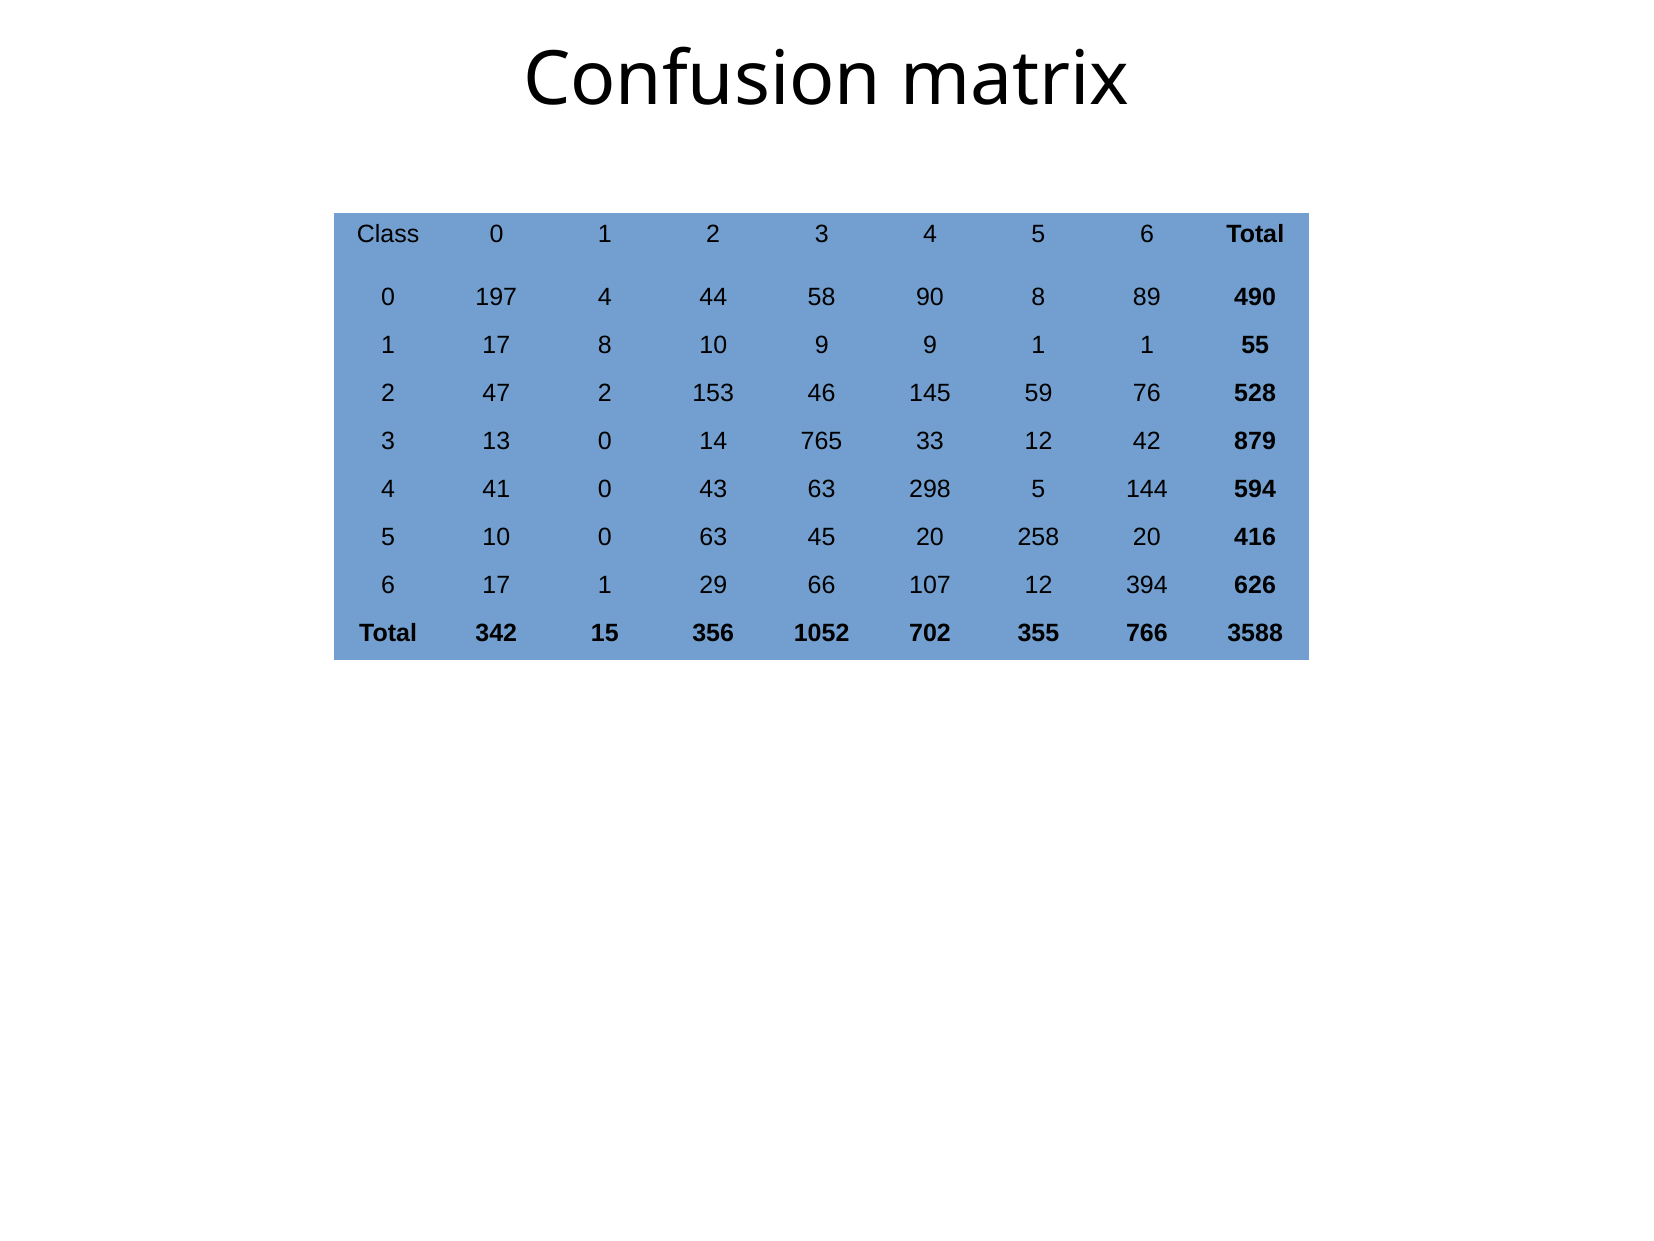

# Confusion matrix
| Class | 0 | 1 | 2 | 3 | 4 | 5 | 6 | Total |
| --- | --- | --- | --- | --- | --- | --- | --- | --- |
| 0 | 197 | 4 | 44 | 58 | 90 | 8 | 89 | 490 |
| 1 | 17 | 8 | 10 | 9 | 9 | 1 | 1 | 55 |
| 2 | 47 | 2 | 153 | 46 | 145 | 59 | 76 | 528 |
| 3 | 13 | 0 | 14 | 765 | 33 | 12 | 42 | 879 |
| 4 | 41 | 0 | 43 | 63 | 298 | 5 | 144 | 594 |
| 5 | 10 | 0 | 63 | 45 | 20 | 258 | 20 | 416 |
| 6 | 17 | 1 | 29 | 66 | 107 | 12 | 394 | 626 |
| Total | 342 | 15 | 356 | 1052 | 702 | 355 | 766 | 3588 |